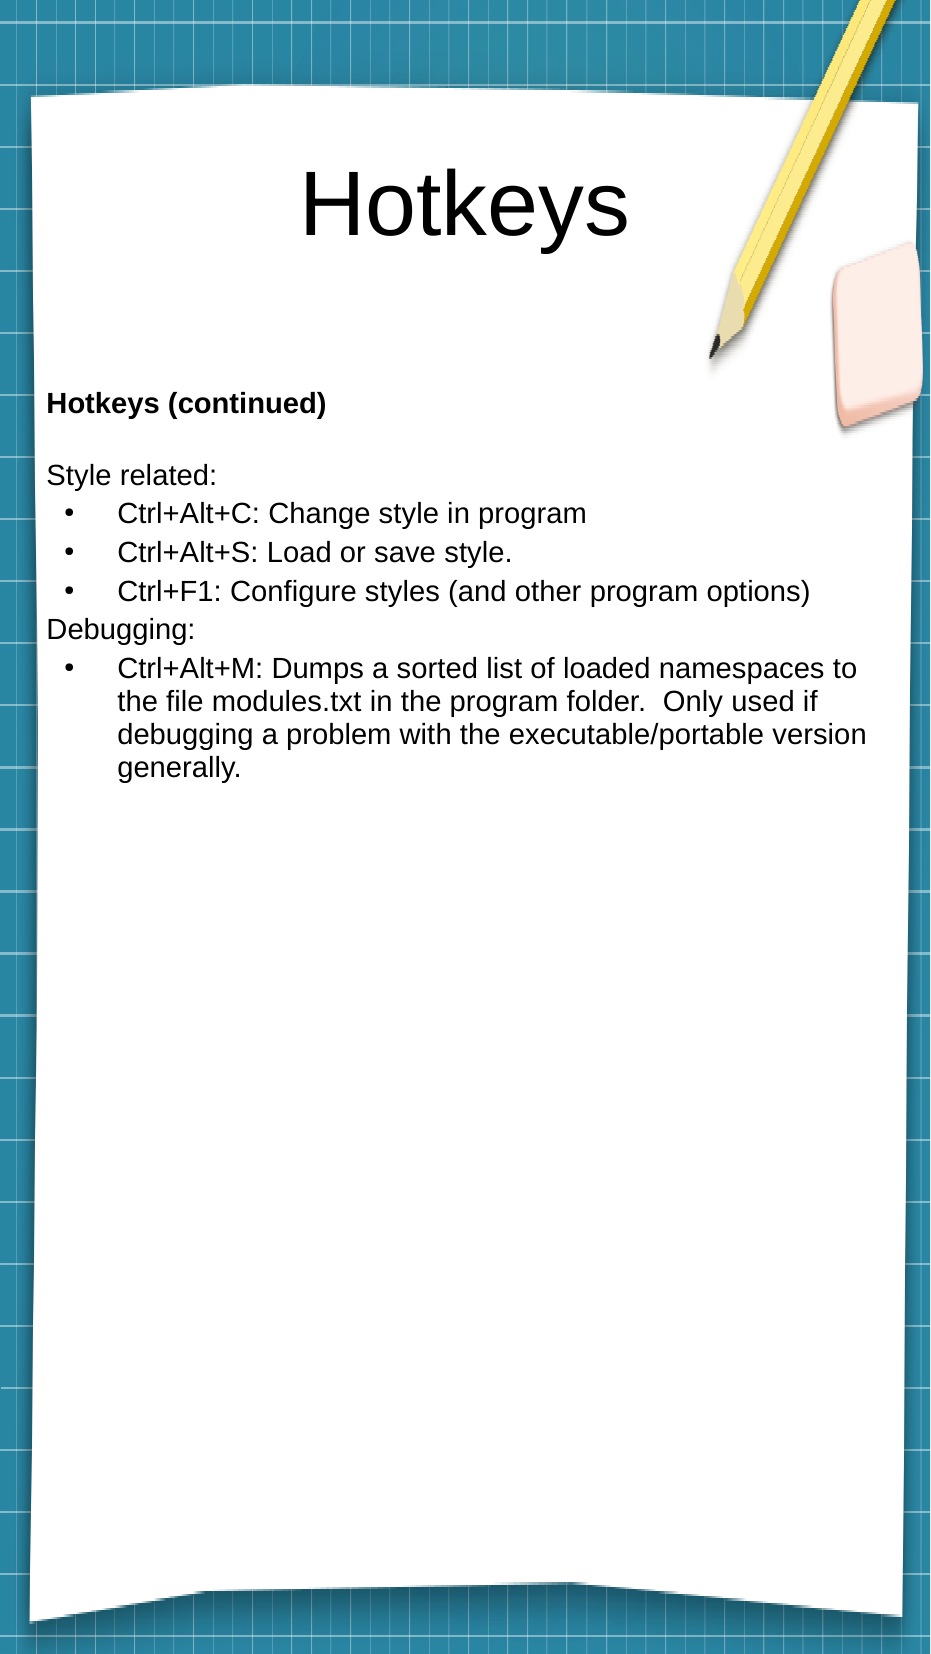

# Hotkeys
Hotkeys (continued)
Style related:
Ctrl+Alt+C: Change style in program
Ctrl+Alt+S: Load or save style.
Ctrl+F1: Configure styles (and other program options)
Debugging:
Ctrl+Alt+M: Dumps a sorted list of loaded namespaces to the file modules.txt in the program folder. Only used if debugging a problem with the executable/portable version generally.